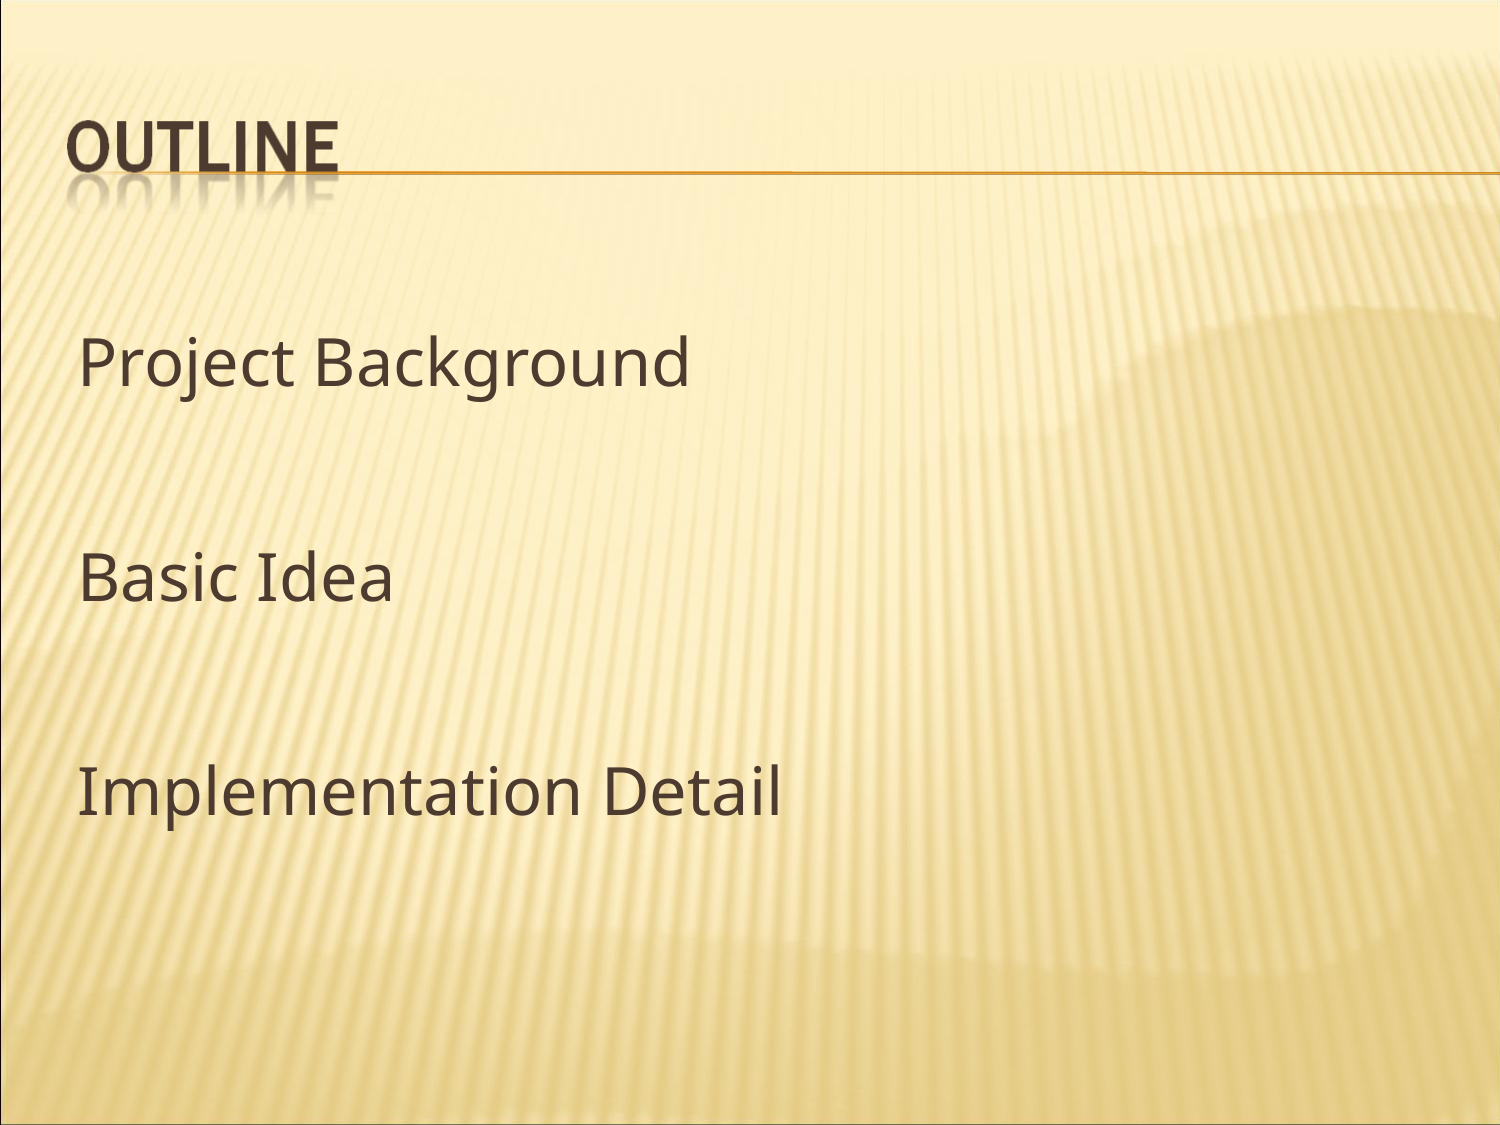

# Project Background
Basic Idea
Implementation Detail